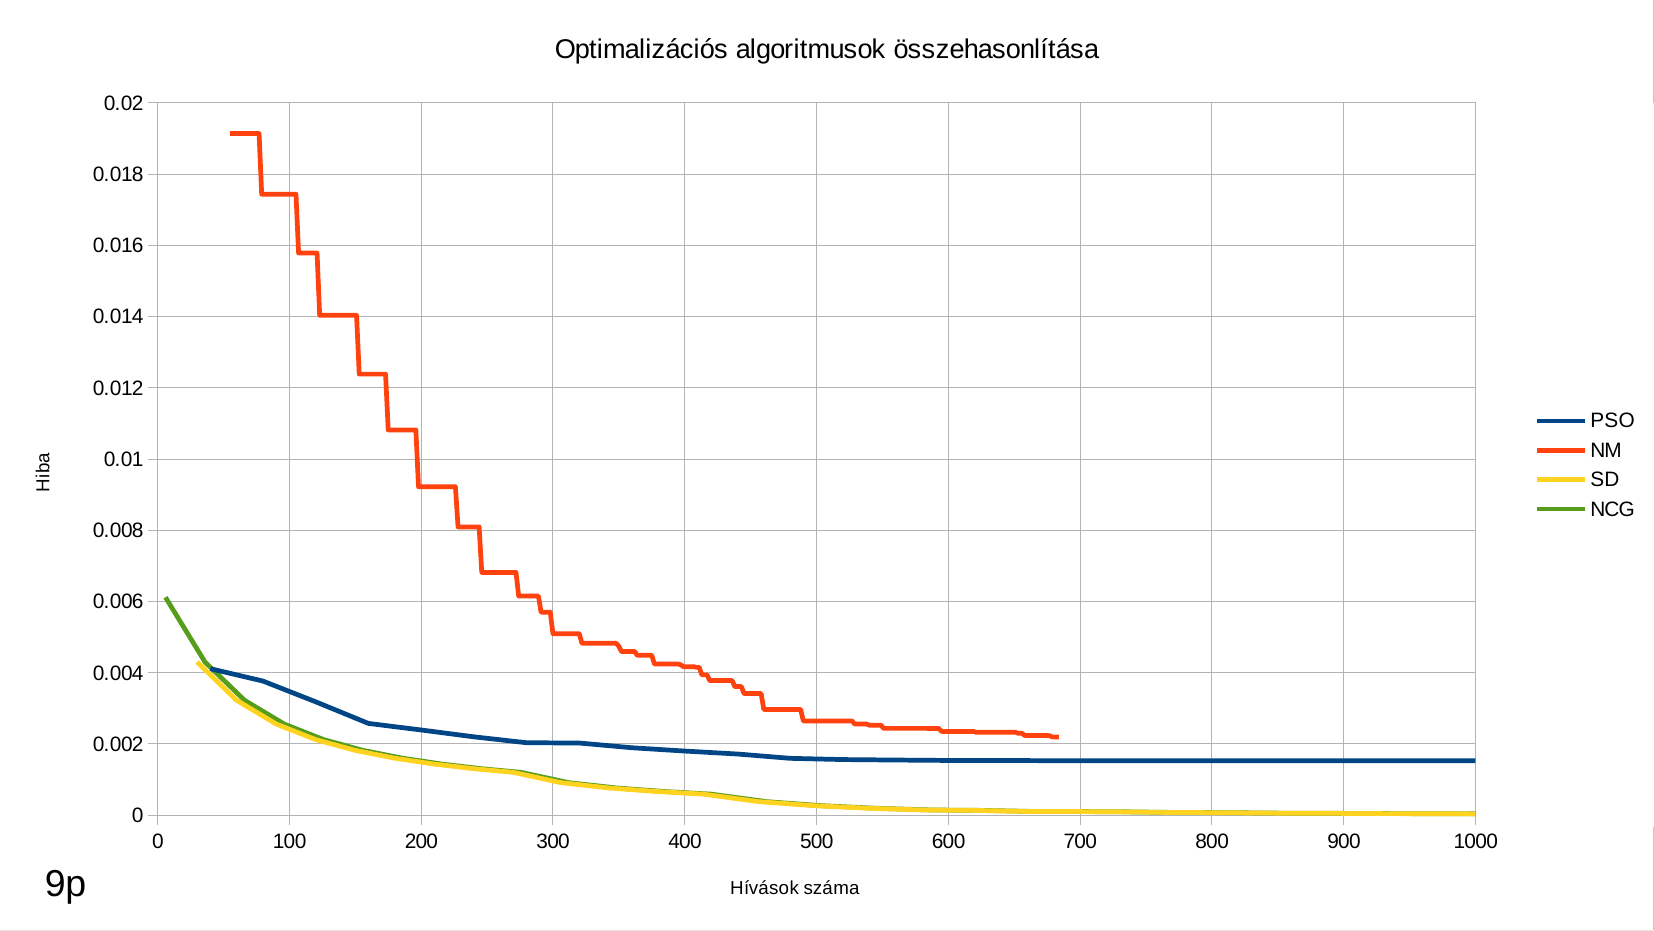

### Chart: Optimalizációs algoritmusok összehasonlítása
| Category | PSO | NM | SD | NCG |
|---|---|---|---|---|# Optimalizációs algoritmusok összehasonlítása
9p